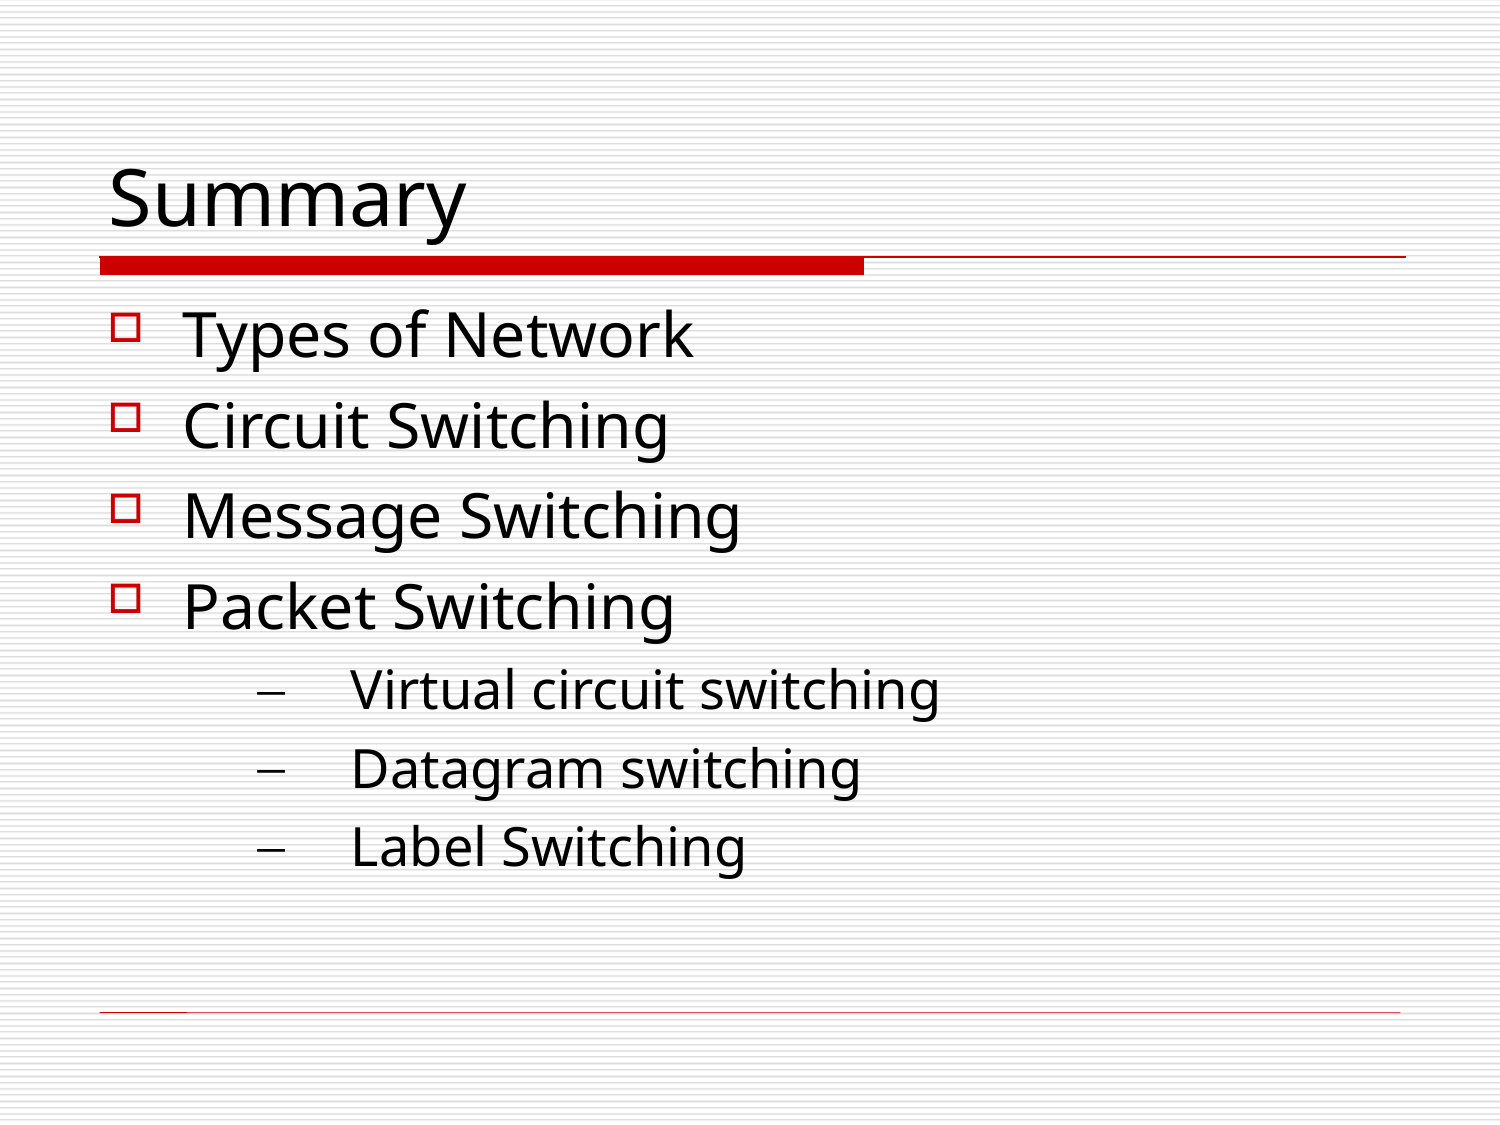

# Summary
Types of Network
Circuit Switching
Message Switching
Packet Switching
Virtual circuit switching
Datagram switching
Label Switching